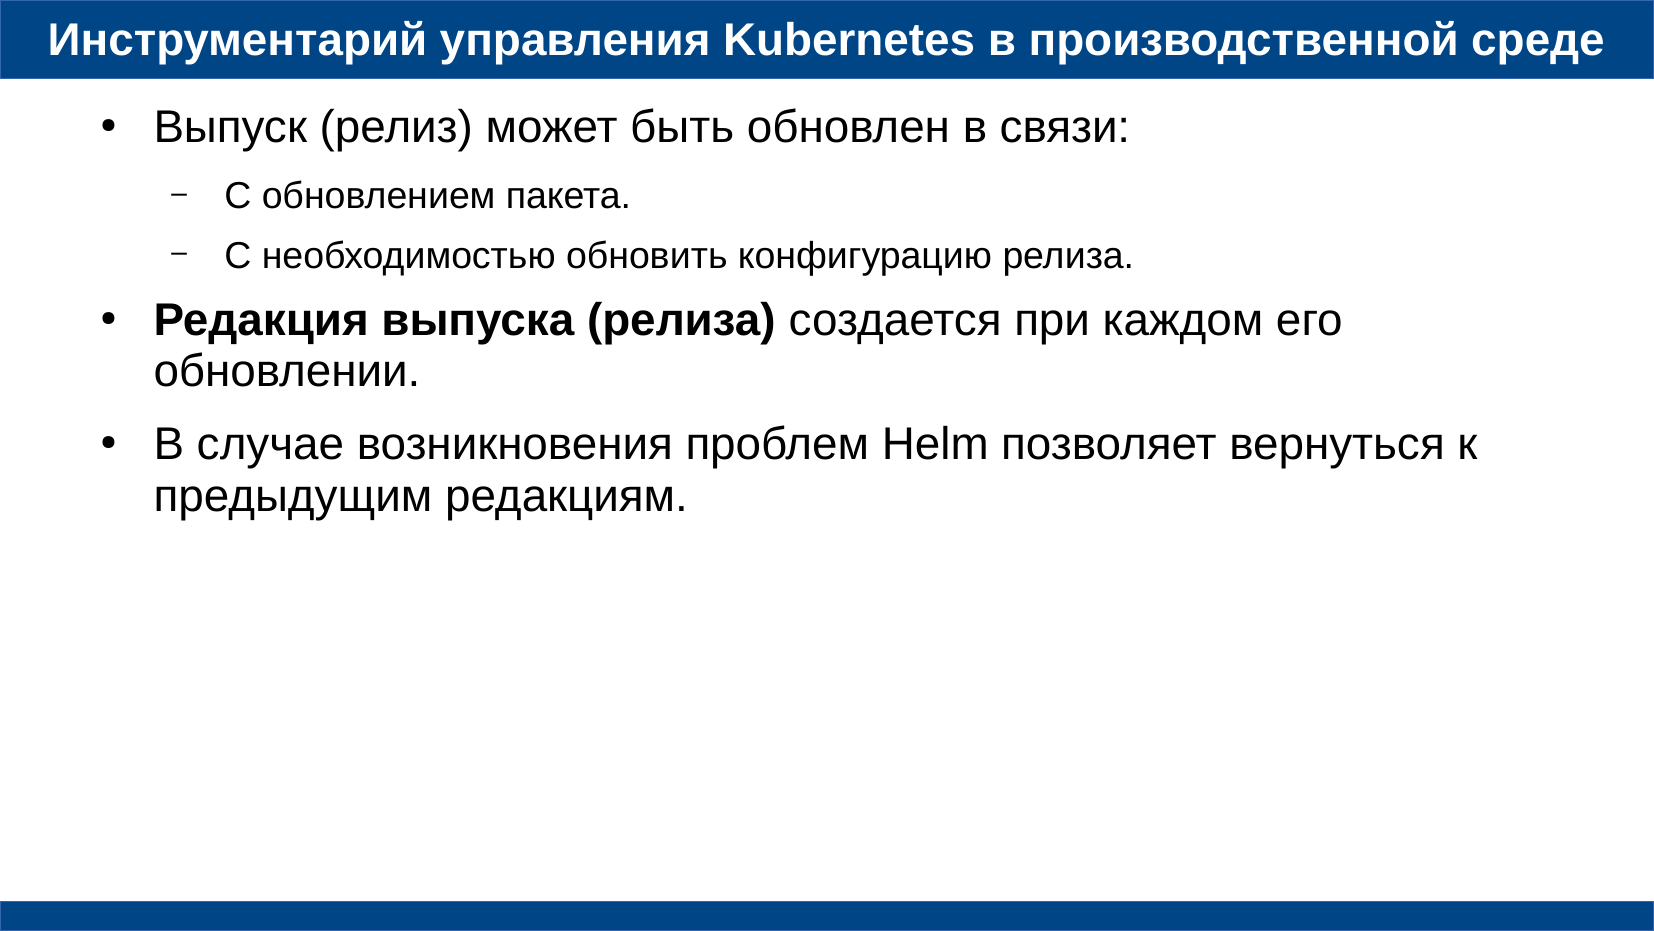

# Инструментарий управления Kubernetes в производственной среде
Выпуск (релиз) может быть обновлен в связи:
С обновлением пакета.
С необходимостью обновить конфигурацию релиза.
Редакция выпуска (релиза) создается при каждом его обновлении.
В случае возникновения проблем Helm позволяет вернуться к предыдущим редакциям.